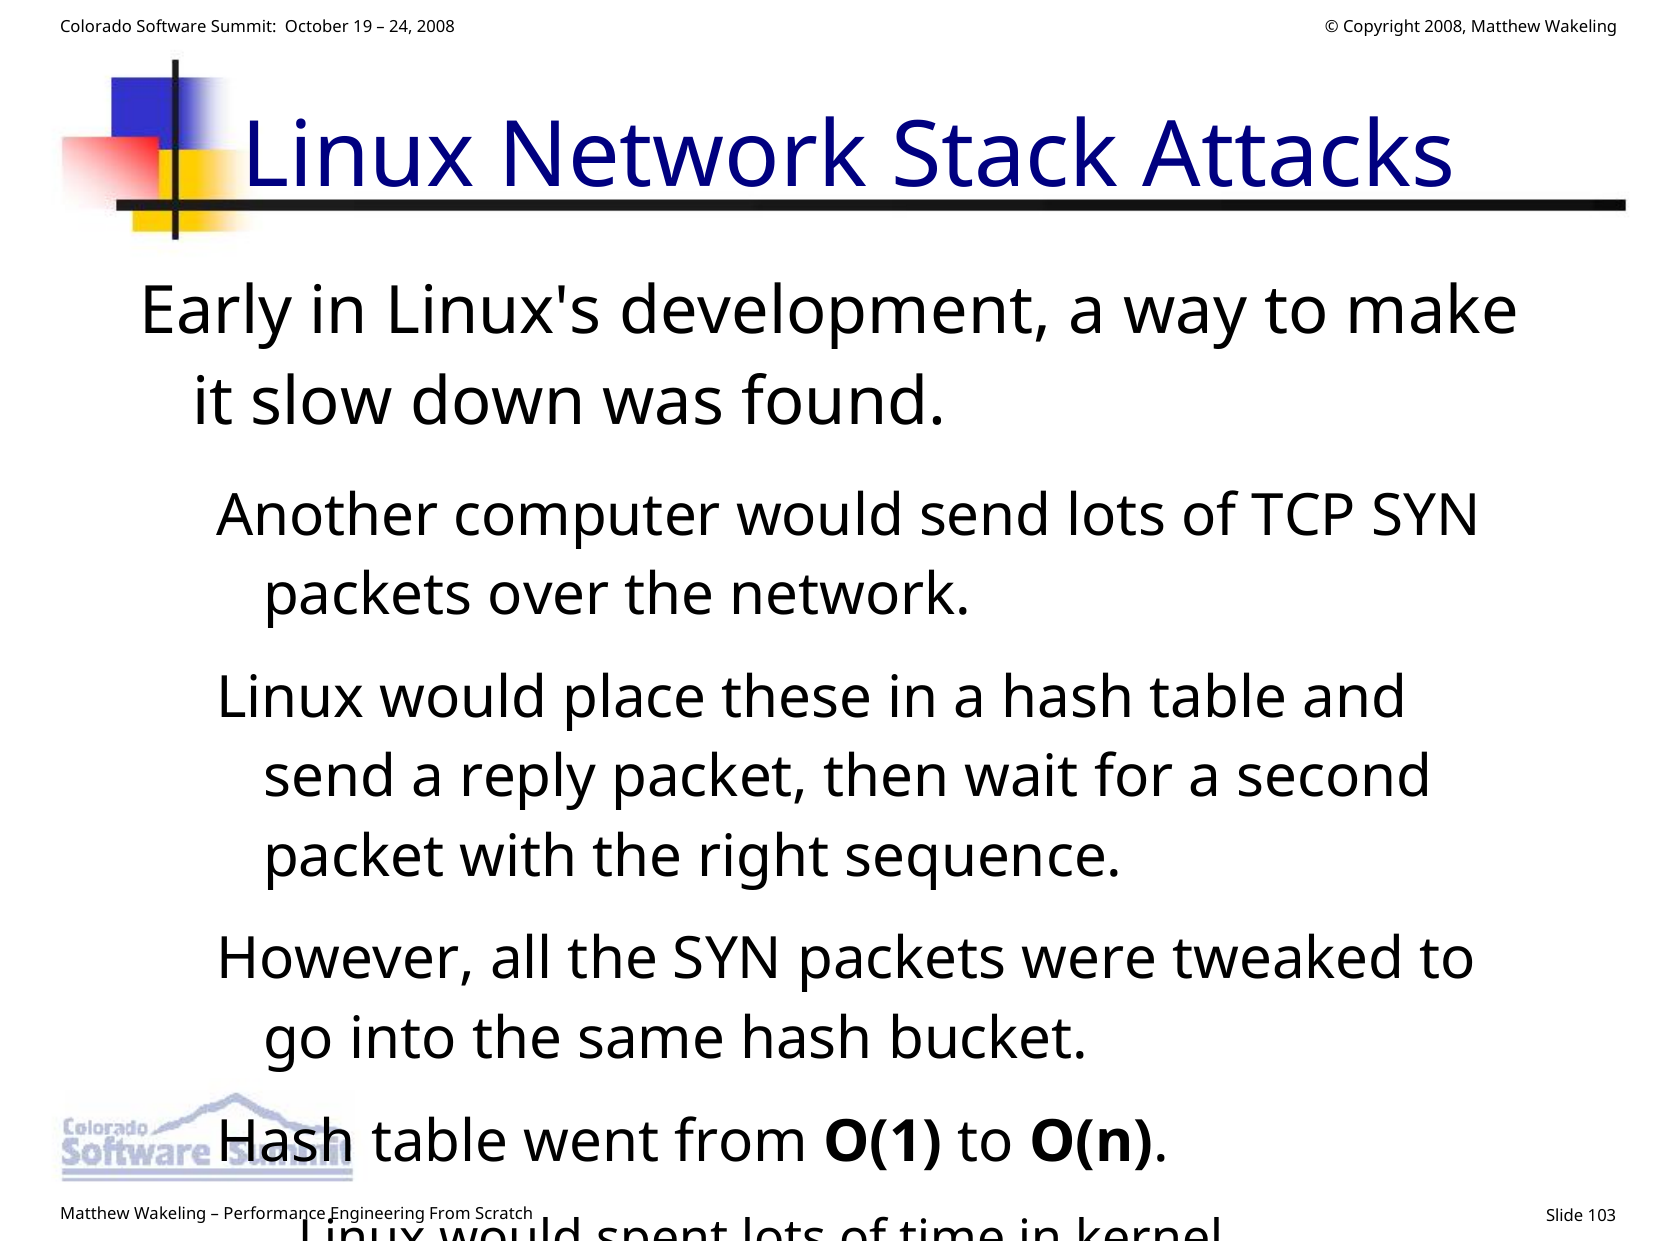

# Linux Network Stack Attacks
Early in Linux's development, a way to make it slow down was found.
Another computer would send lots of TCP SYN packets over the network.
Linux would place these in a hash table and send a reply packet, then wait for a second packet with the right sequence.
However, all the SYN packets were tweaked to go into the same hash bucket.
Hash table went from O(1) to O(n).
Linux would spent lots of time in kernel.